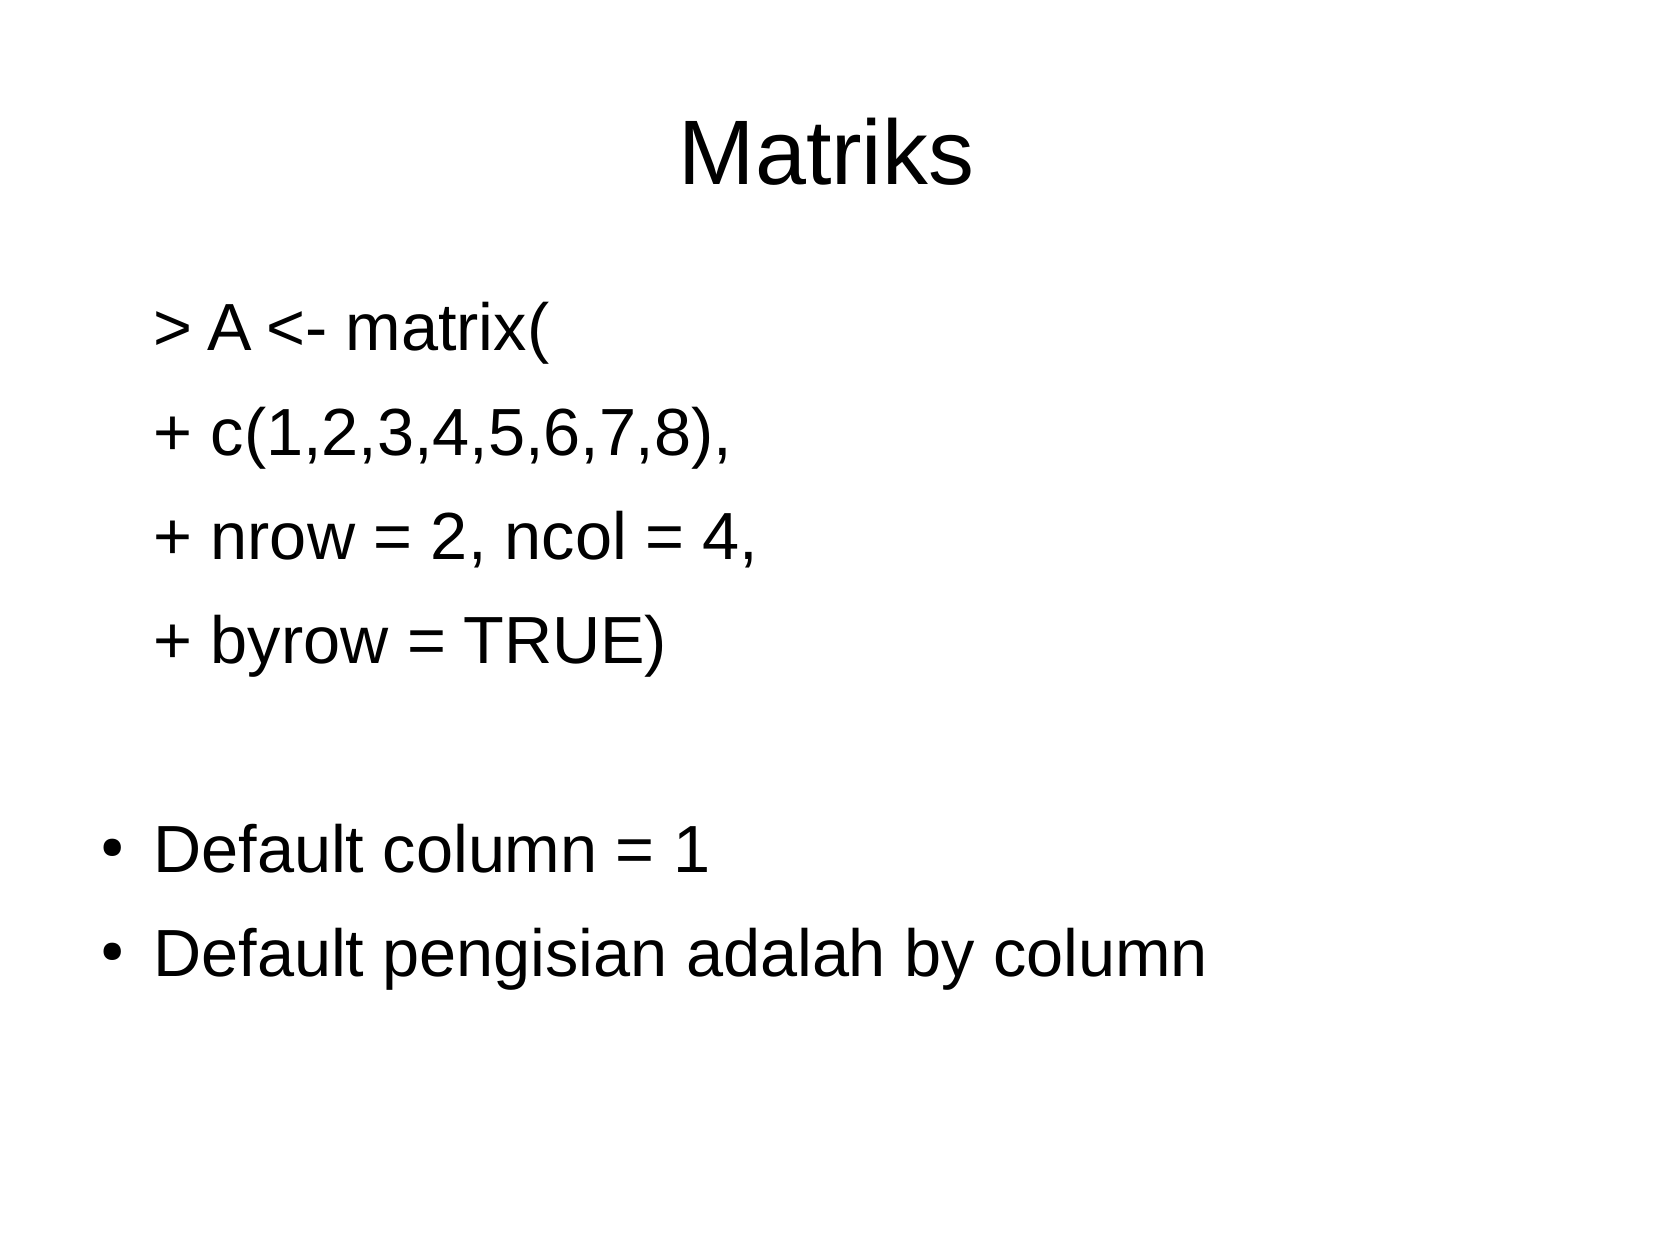

# Matriks
> A <- matrix(
+ c(1,2,3,4,5,6,7,8),
+ nrow = 2, ncol = 4,
+ byrow = TRUE)
Default column = 1
Default pengisian adalah by column